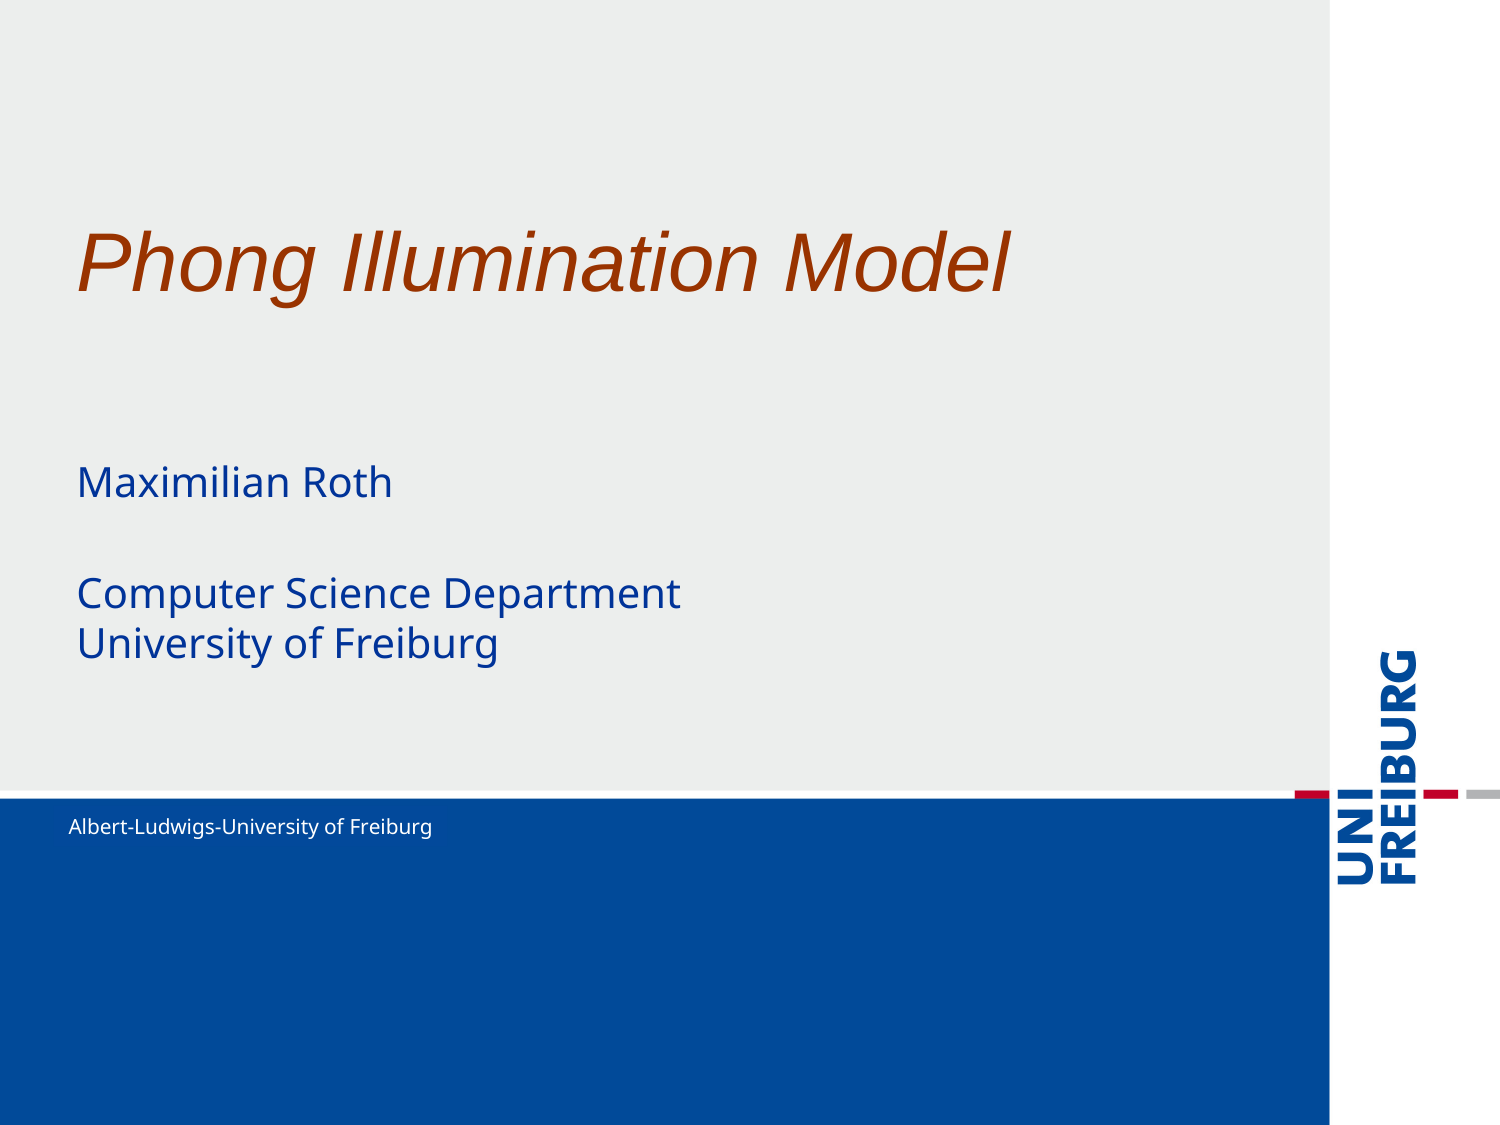

# Phong Illumination Model
Maximilian Roth
Computer Science Department
University of Freiburg
Albert-Ludwigs-University of Freiburg